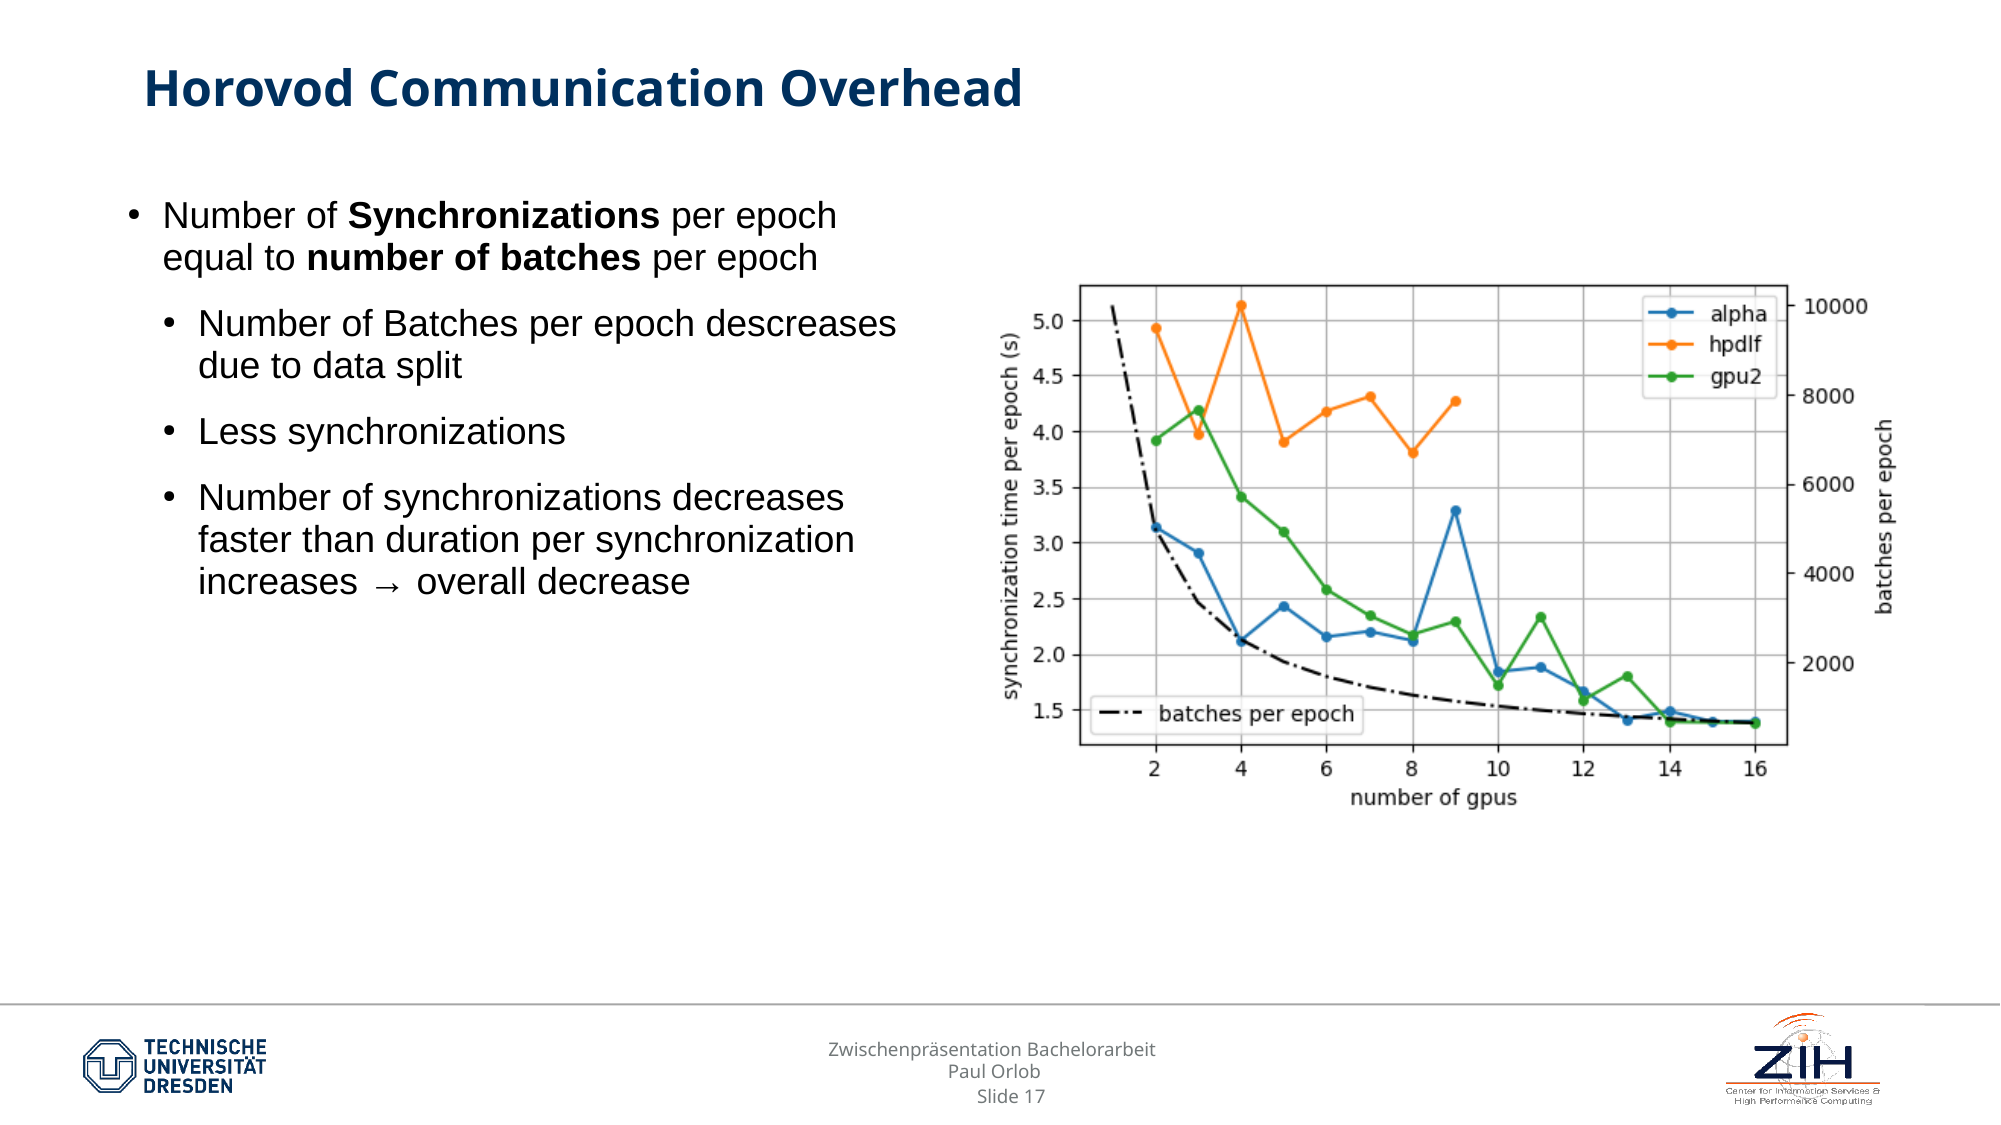

# Horovod Communication Overhead
Number of Synchronizations per epoch equal to number of batches per epoch
Number of Batches per epoch descreases due to data split
Less synchronizations
Number of synchronizations decreases faster than duration per synchronization increases → overall decrease